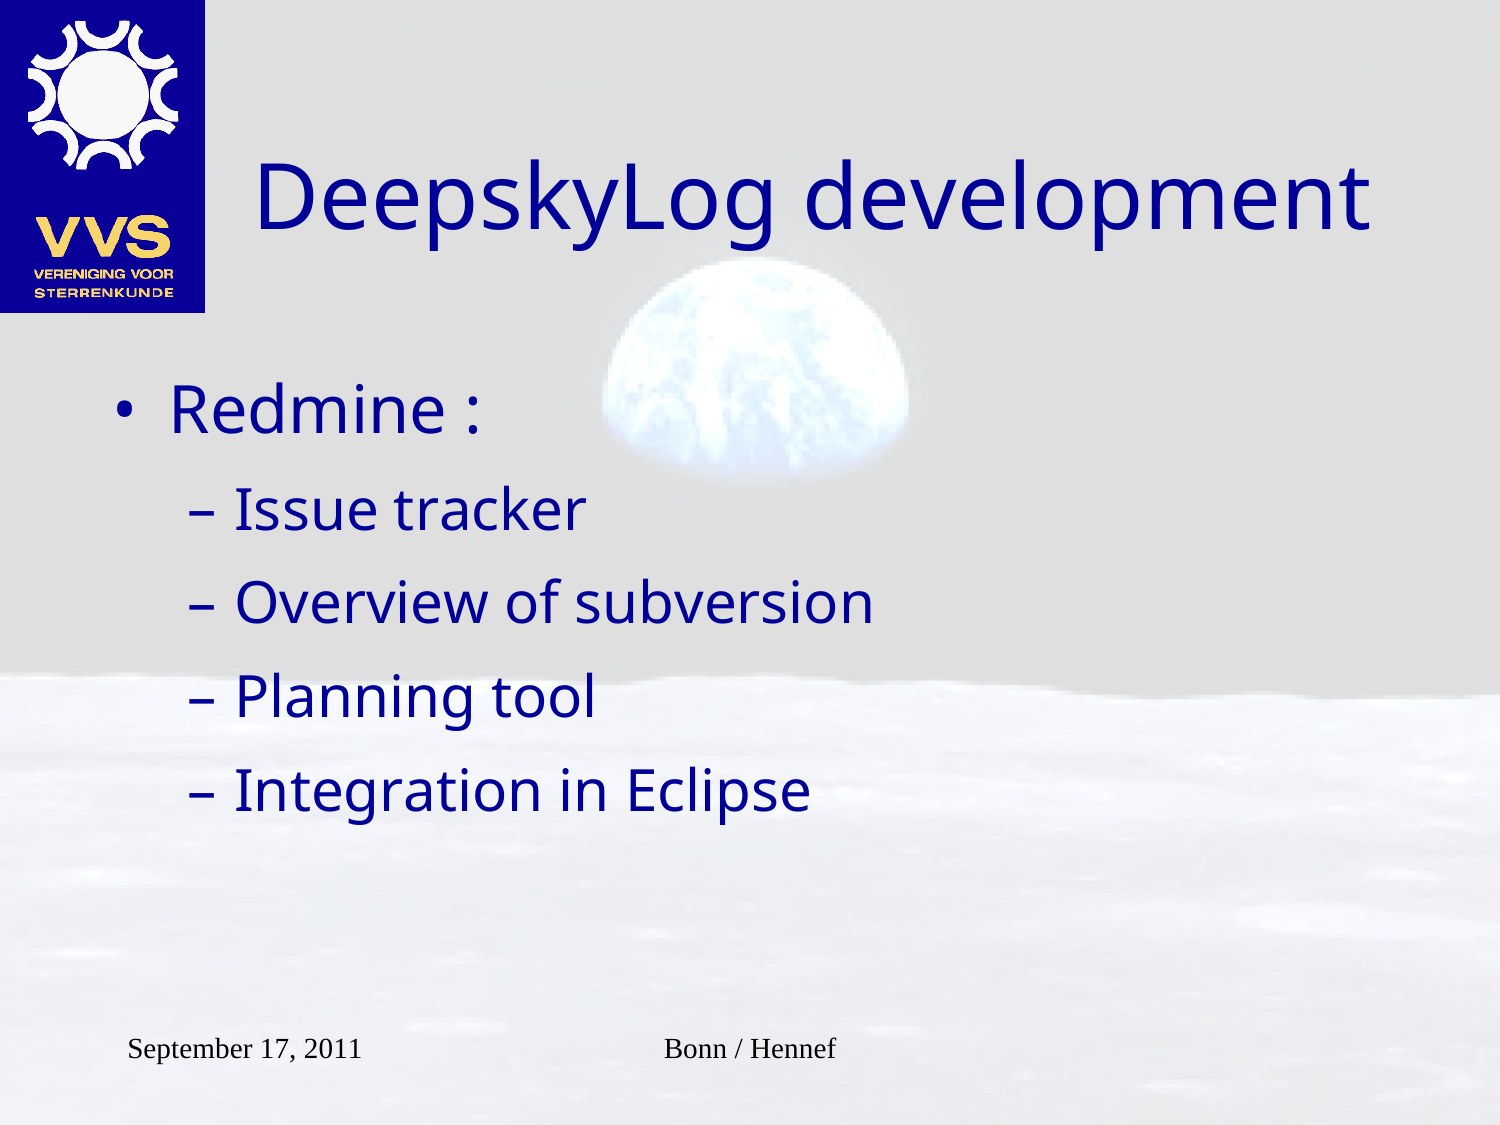

# DeepskyLog development
Redmine :
Issue tracker
Overview of subversion
Planning tool
Integration in Eclipse
September 17, 2011
Bonn / Hennef